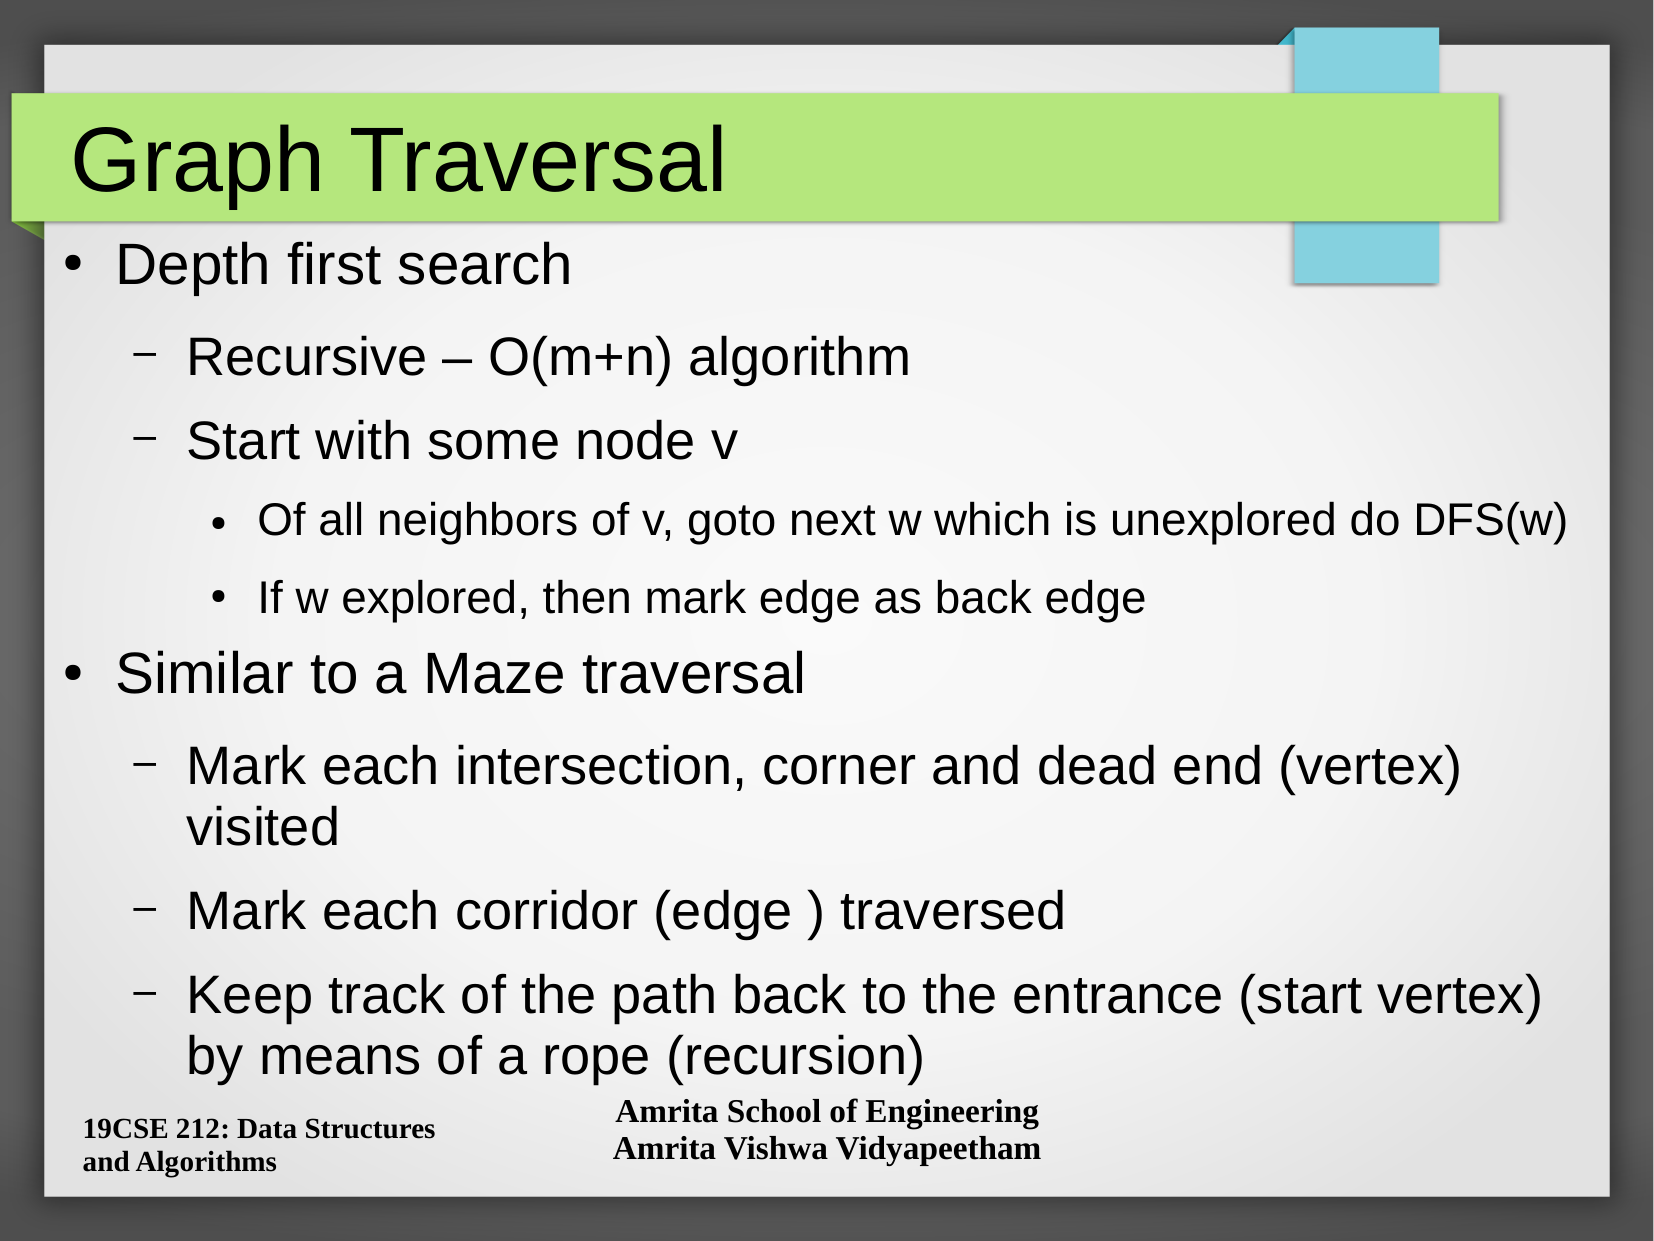

# Graph Traversal
Depth first search
Recursive – O(m+n) algorithm
Start with some node v
Of all neighbors of v, goto next w which is unexplored do DFS(w)‏
If w explored, then mark edge as back edge
Similar to a Maze traversal
Mark each intersection, corner and dead end (vertex) visited
Mark each corridor (edge ) traversed
Keep track of the path back to the entrance (start vertex) by means of a rope (recursion)